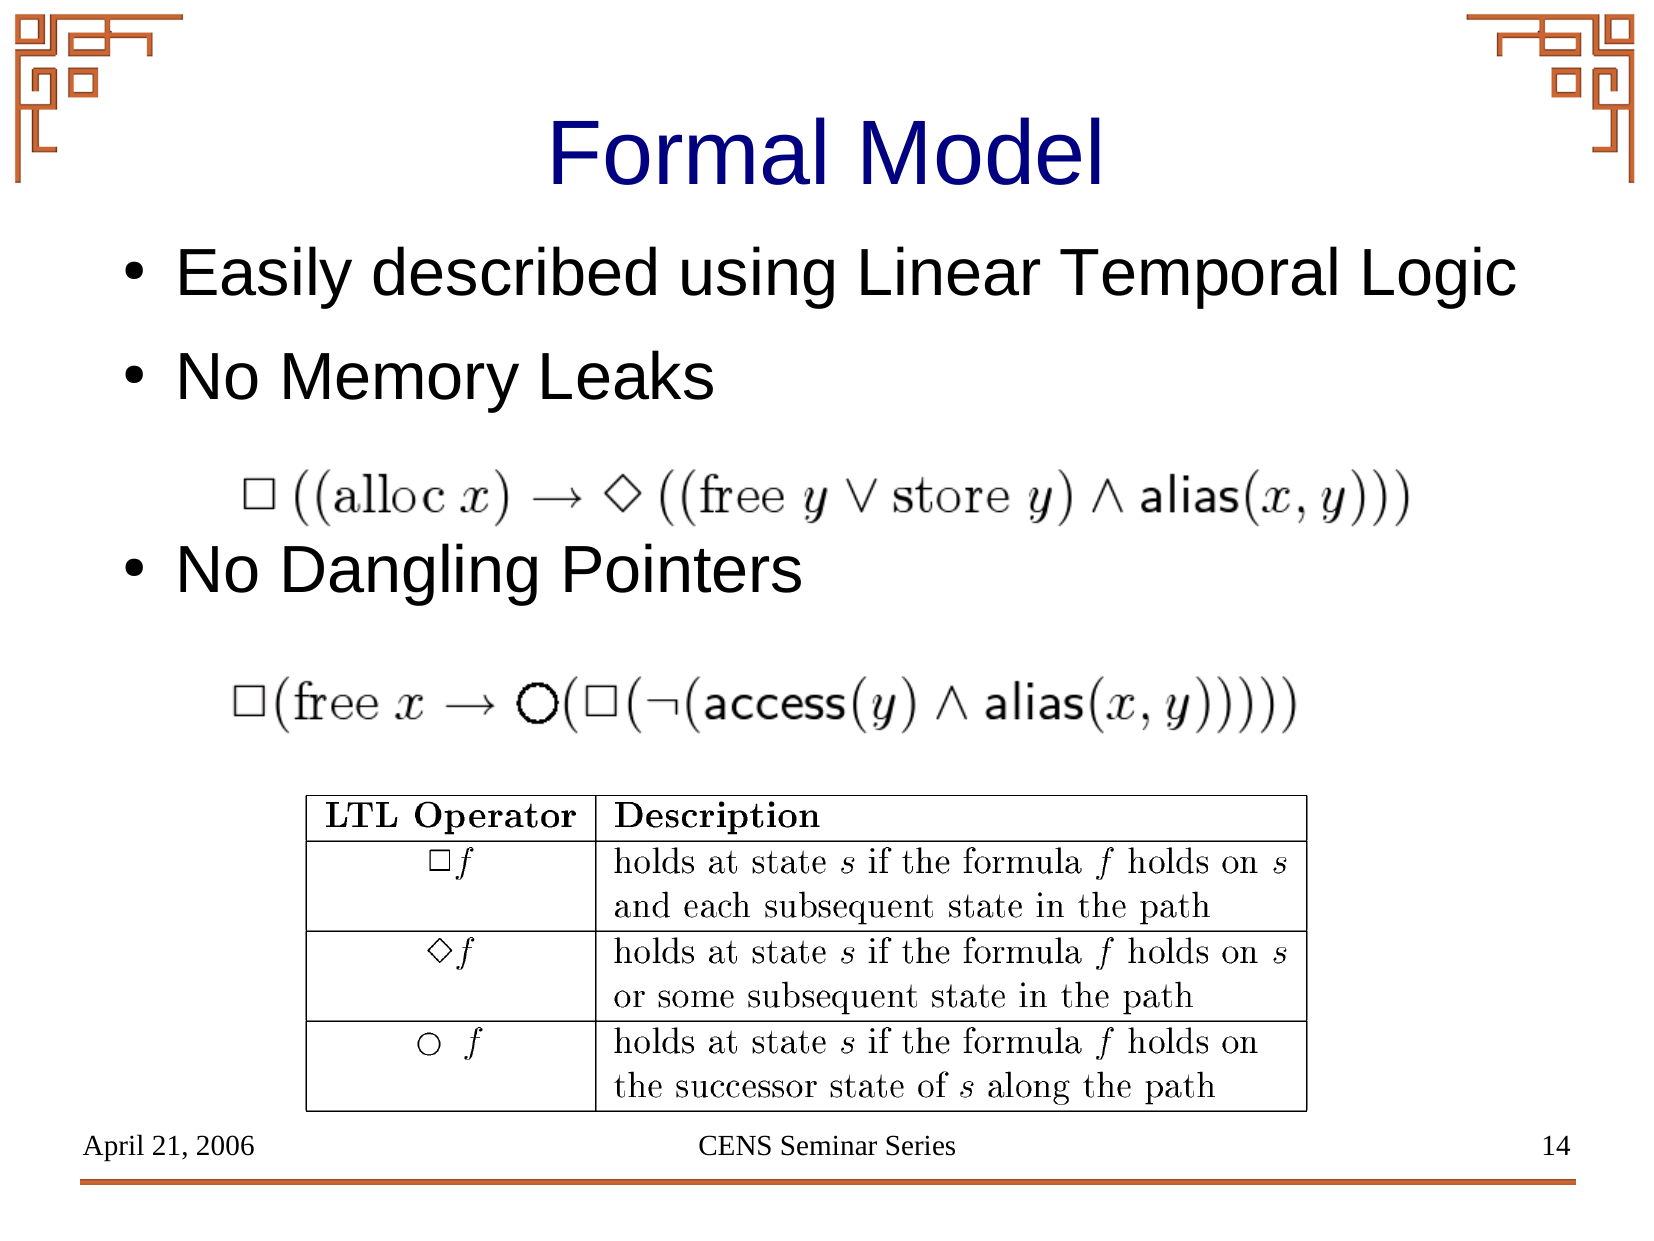

# Formal Model
Easily described using Linear Temporal Logic
No Memory Leaks
No Dangling Pointers
April 21, 2006
CENS Seminar Series
14